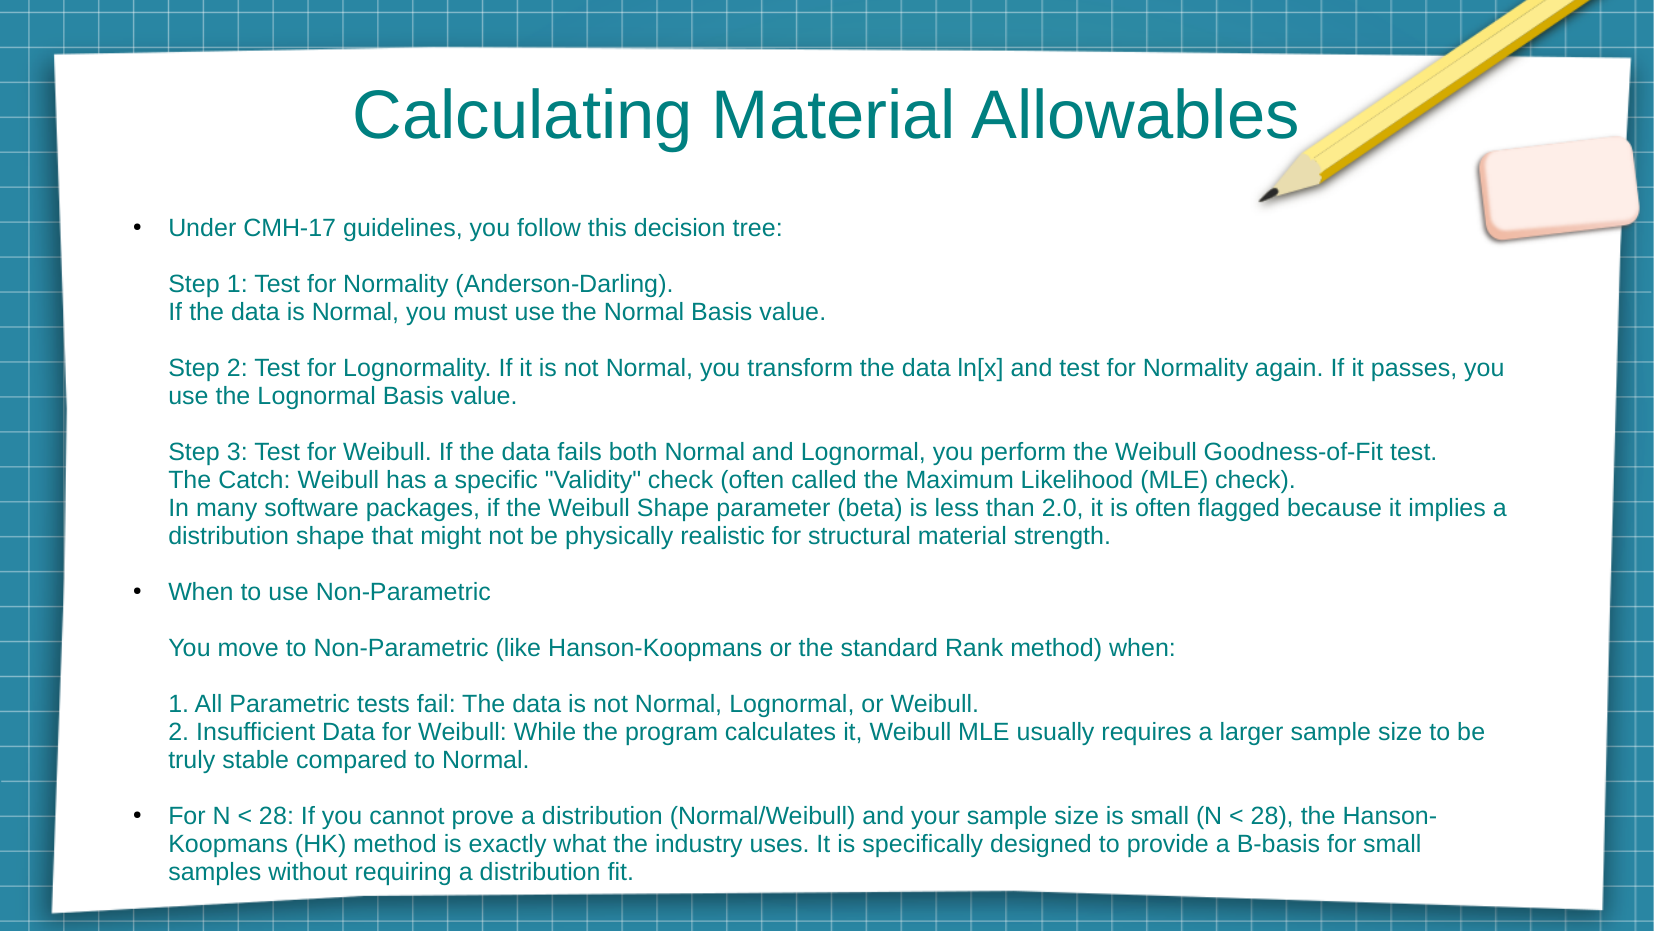

# Calculating Material Allowables
Under CMH-17 guidelines, you follow this decision tree:
Step 1: Test for Normality (Anderson-Darling).
If the data is Normal, you must use the Normal Basis value.
Step 2: Test for Lognormality. If it is not Normal, you transform the data ln[x] and test for Normality again. If it passes, you use the Lognormal Basis value.
Step 3: Test for Weibull. If the data fails both Normal and Lognormal, you perform the Weibull Goodness-of-Fit test.
The Catch: Weibull has a specific "Validity" check (often called the Maximum Likelihood (MLE) check).
In many software packages, if the Weibull Shape parameter (beta) is less than 2.0, it is often flagged because it implies a distribution shape that might not be physically realistic for structural material strength.
When to use Non-Parametric
You move to Non-Parametric (like Hanson-Koopmans or the standard Rank method) when:
1. All Parametric tests fail: The data is not Normal, Lognormal, or Weibull.
2. Insufficient Data for Weibull: While the program calculates it, Weibull MLE usually requires a larger sample size to be truly stable compared to Normal.
For N < 28: If you cannot prove a distribution (Normal/Weibull) and your sample size is small (N < 28), the Hanson-Koopmans (HK) method is exactly what the industry uses. It is specifically designed to provide a B-basis for small samples without requiring a distribution fit.